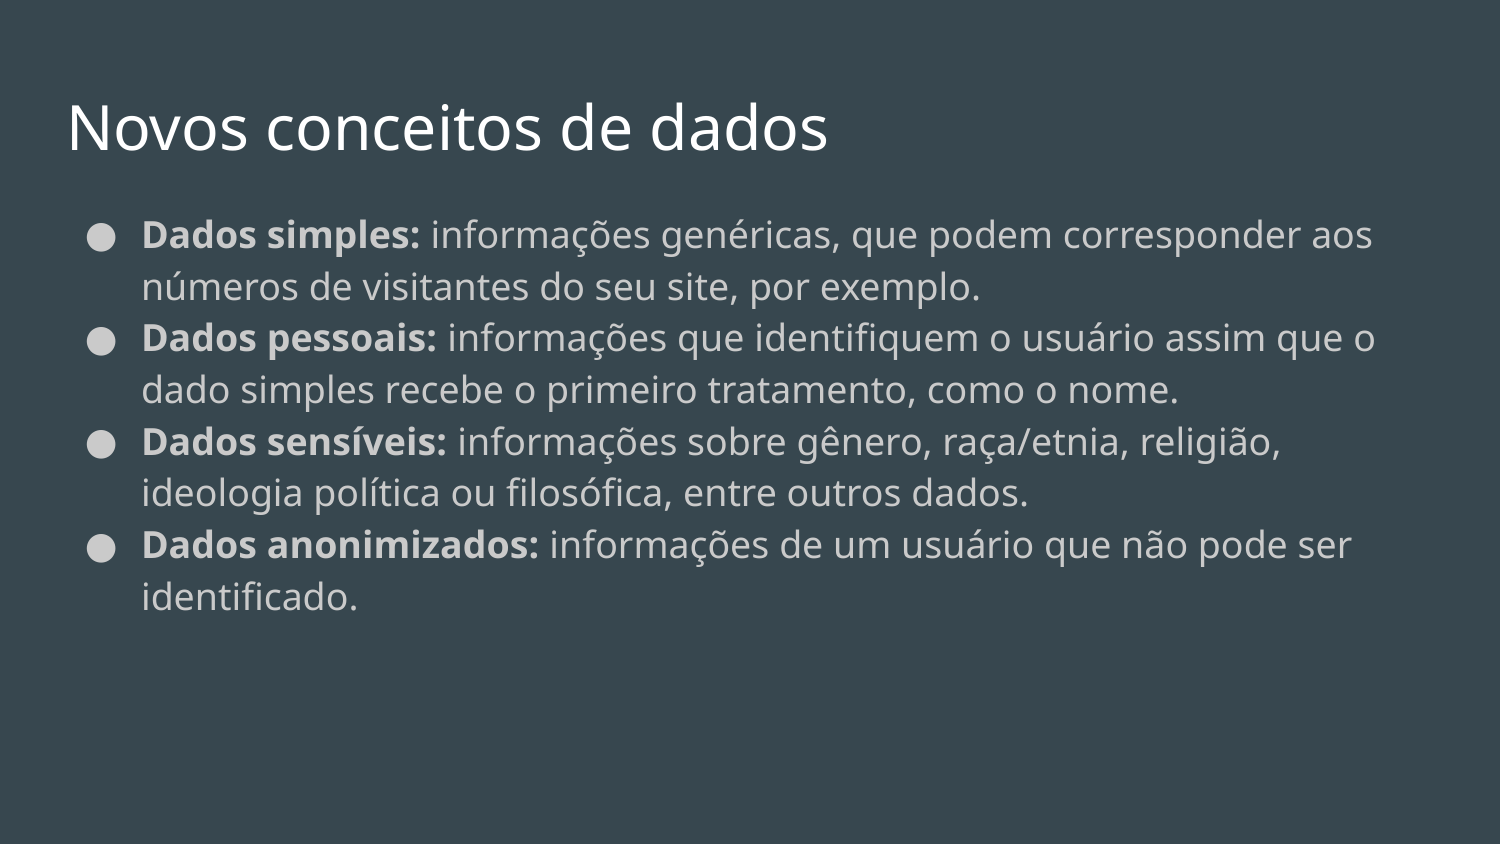

# Novos conceitos de dados
Dados simples: informações genéricas, que podem corresponder aos números de visitantes do seu site, por exemplo.
Dados pessoais: informações que identifiquem o usuário assim que o dado simples recebe o primeiro tratamento, como o nome.
Dados sensíveis: informações sobre gênero, raça/etnia, religião, ideologia política ou filosófica, entre outros dados.
Dados anonimizados: informações de um usuário que não pode ser identificado.